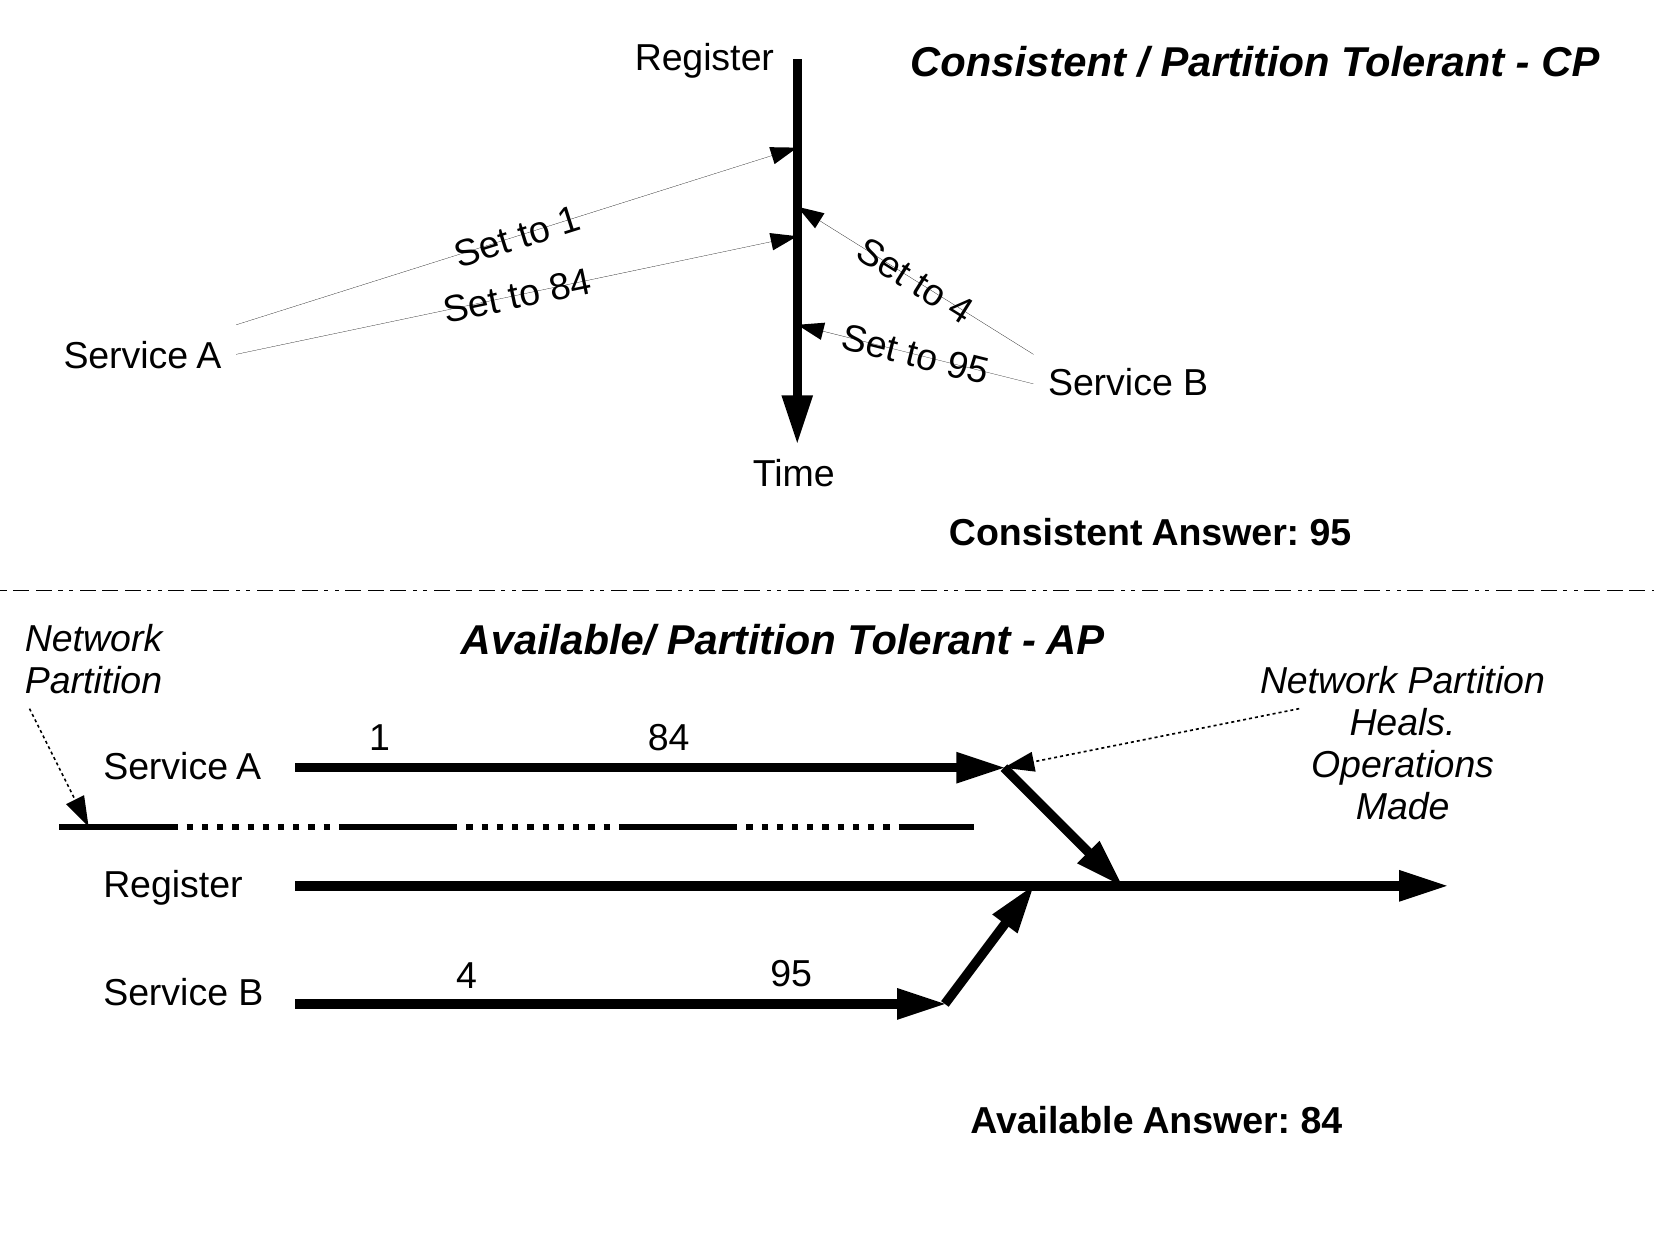

Register
Consistent / Partition Tolerant - CP
Set to 1
Set to 4
Set to 84
Set to 95
Service A
Service B
Time
Consistent Answer: 95
Network Partition
Available/ Partition Tolerant - AP
Network Partition Heals. Operations
Made
1
84
Service A
Register
95
4
Service B
Available Answer: 84